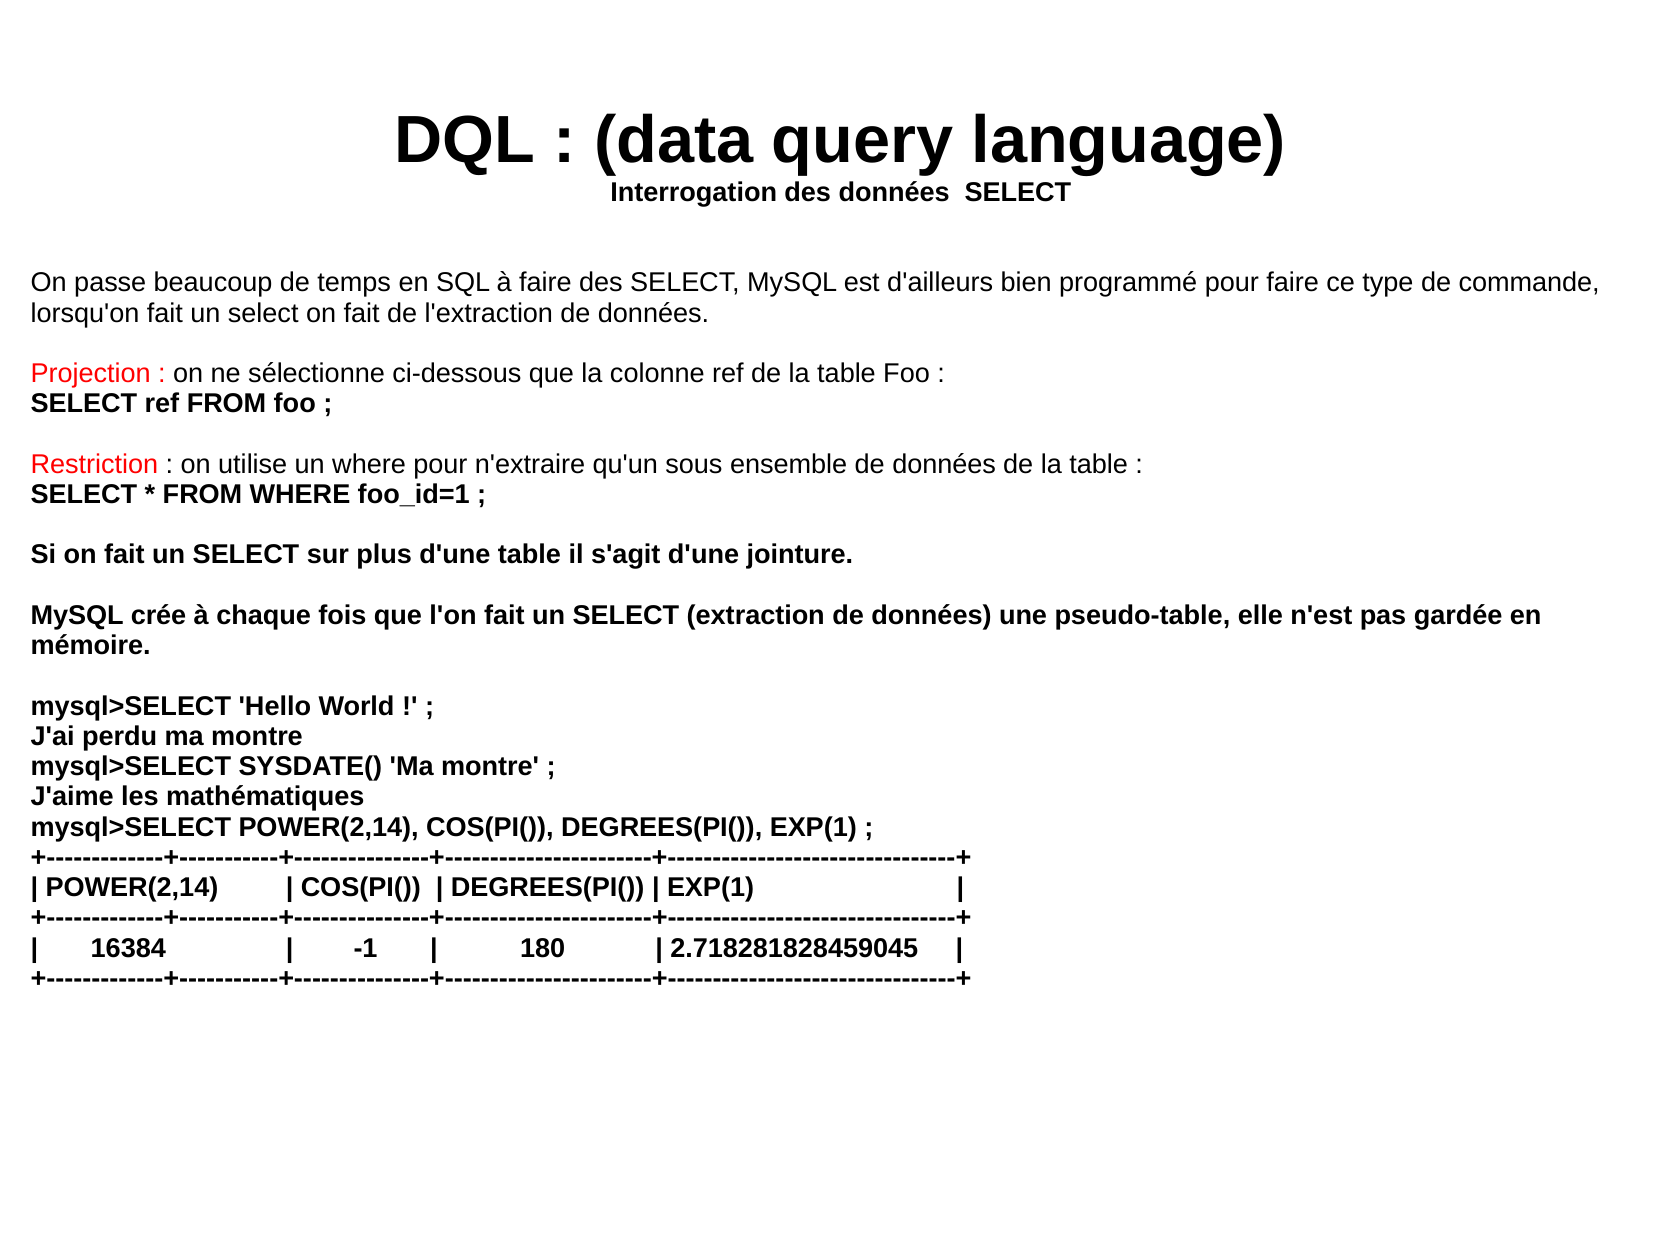

DQL : (data query language)
Interrogation des données SELECT
On passe beaucoup de temps en SQL à faire des SELECT, MySQL est d'ailleurs bien programmé pour faire ce type de commande, lorsqu'on fait un select on fait de l'extraction de données.
Projection : on ne sélectionne ci-dessous que la colonne ref de la table Foo :
SELECT ref FROM foo ;
Restriction : on utilise un where pour n'extraire qu'un sous ensemble de données de la table :
SELECT * FROM WHERE foo_id=1 ;
Si on fait un SELECT sur plus d'une table il s'agit d'une jointure.
MySQL crée à chaque fois que l'on fait un SELECT (extraction de données) une pseudo-table, elle n'est pas gardée en mémoire.
mysql>SELECT 'Hello World !' ;
J'ai perdu ma montre
mysql>SELECT SYSDATE() 'Ma montre' ;
J'aime les mathématiques
mysql>SELECT POWER(2,14), COS(PI()), DEGREES(PI()), EXP(1) ;
+-------------+-----------+---------------+-----------------------+--------------------------------+
| POWER(2,14) | COS(PI()) | DEGREES(PI()) | EXP(1) |
+-------------+-----------+---------------+-----------------------+--------------------------------+
| 16384 | -1 | 180 | 2.718281828459045 |
+-------------+-----------+---------------+-----------------------+--------------------------------+